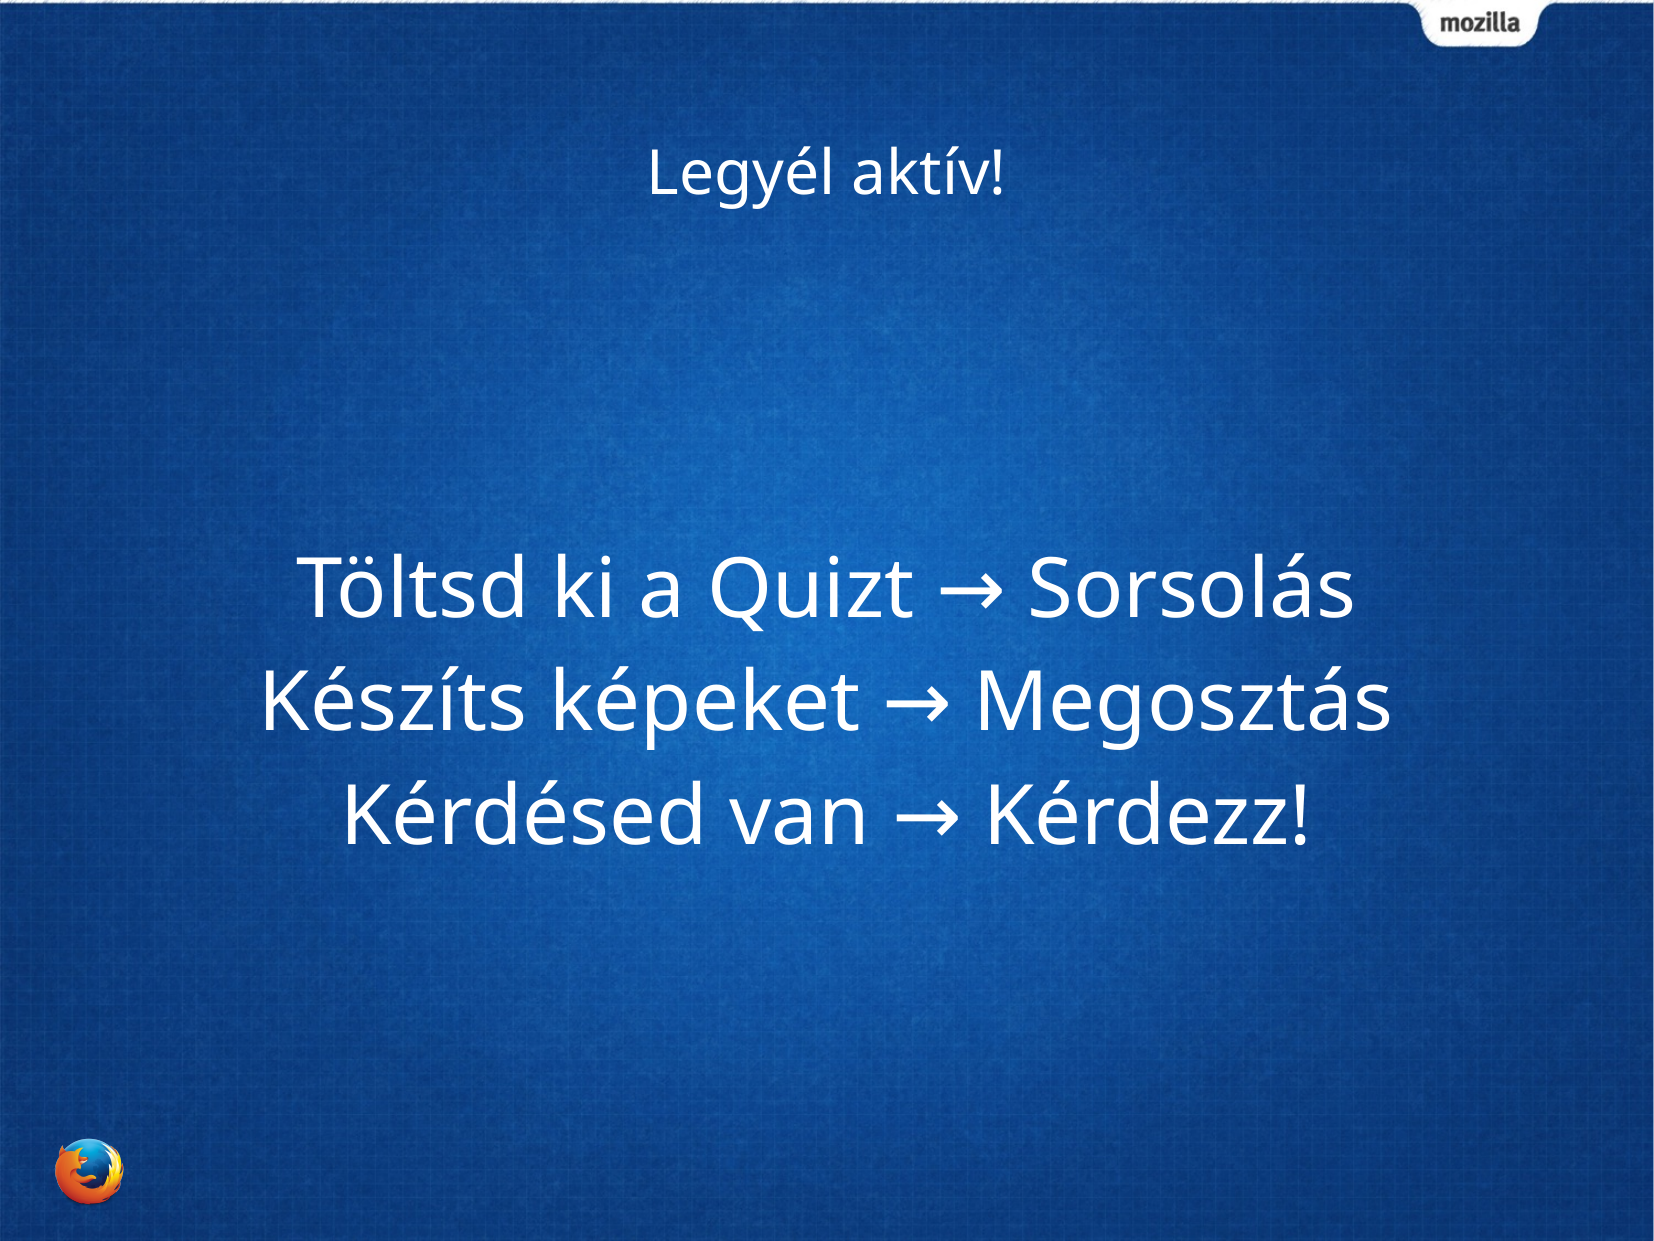

# Legyél aktív!
Töltsd ki a Quizt → Sorsolás
Készíts képeket → Megosztás
Kérdésed van → Kérdezz!